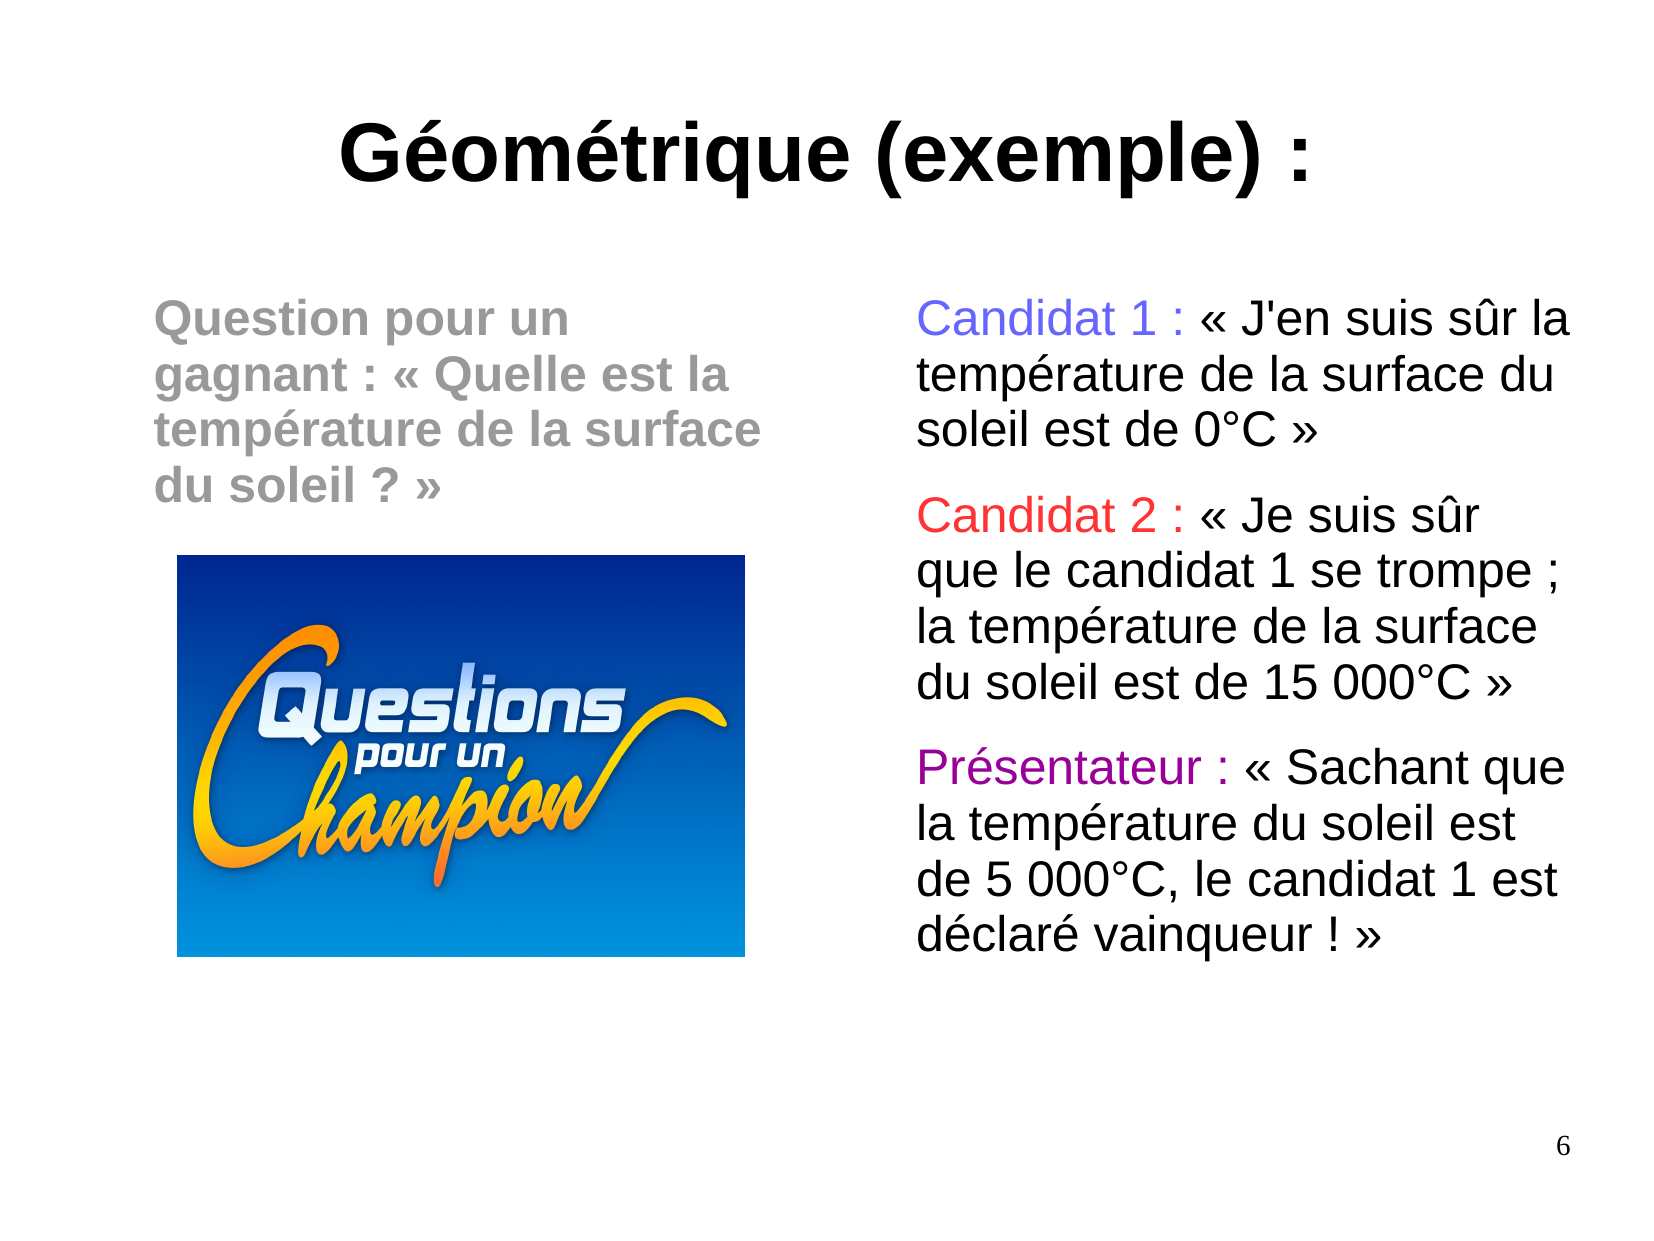

# Géométrique (exemple) :
Question pour un gagnant : « Quelle est la température de la surface du soleil ? »
Candidat 1 : « J'en suis sûr la température de la surface du soleil est de 0°C »
Candidat 2 : « Je suis sûr que le candidat 1 se trompe ; la température de la surface du soleil est de 15 000°C »
Présentateur : « Sachant que la température du soleil est de 5 000°C, le candidat 1 est déclaré vainqueur ! »
6